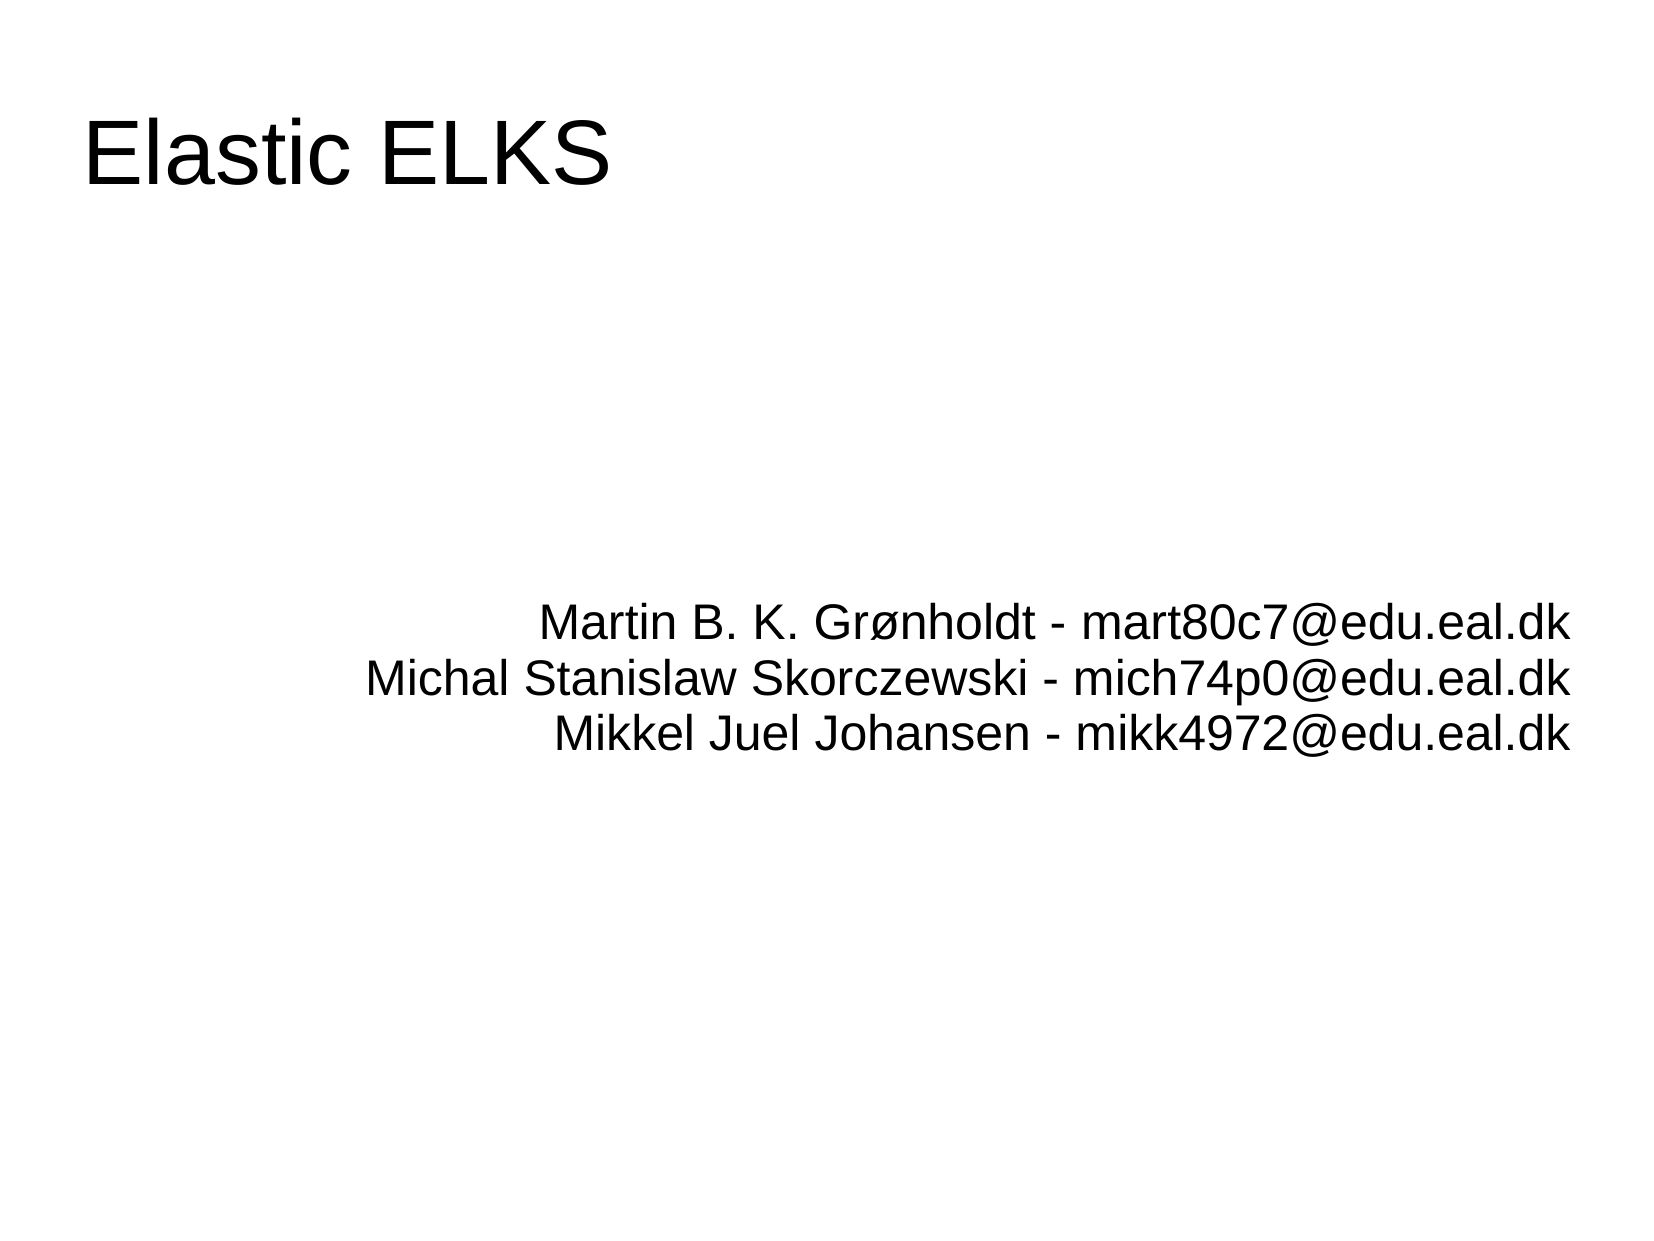

# Elastic ELKS
Martin B. K. Grønholdt - mart80c7@edu.eal.dk
Michal Stanislaw Skorczewski - mich74p0@edu.eal.dk
Mikkel Juel Johansen - mikk4972@edu.eal.dk